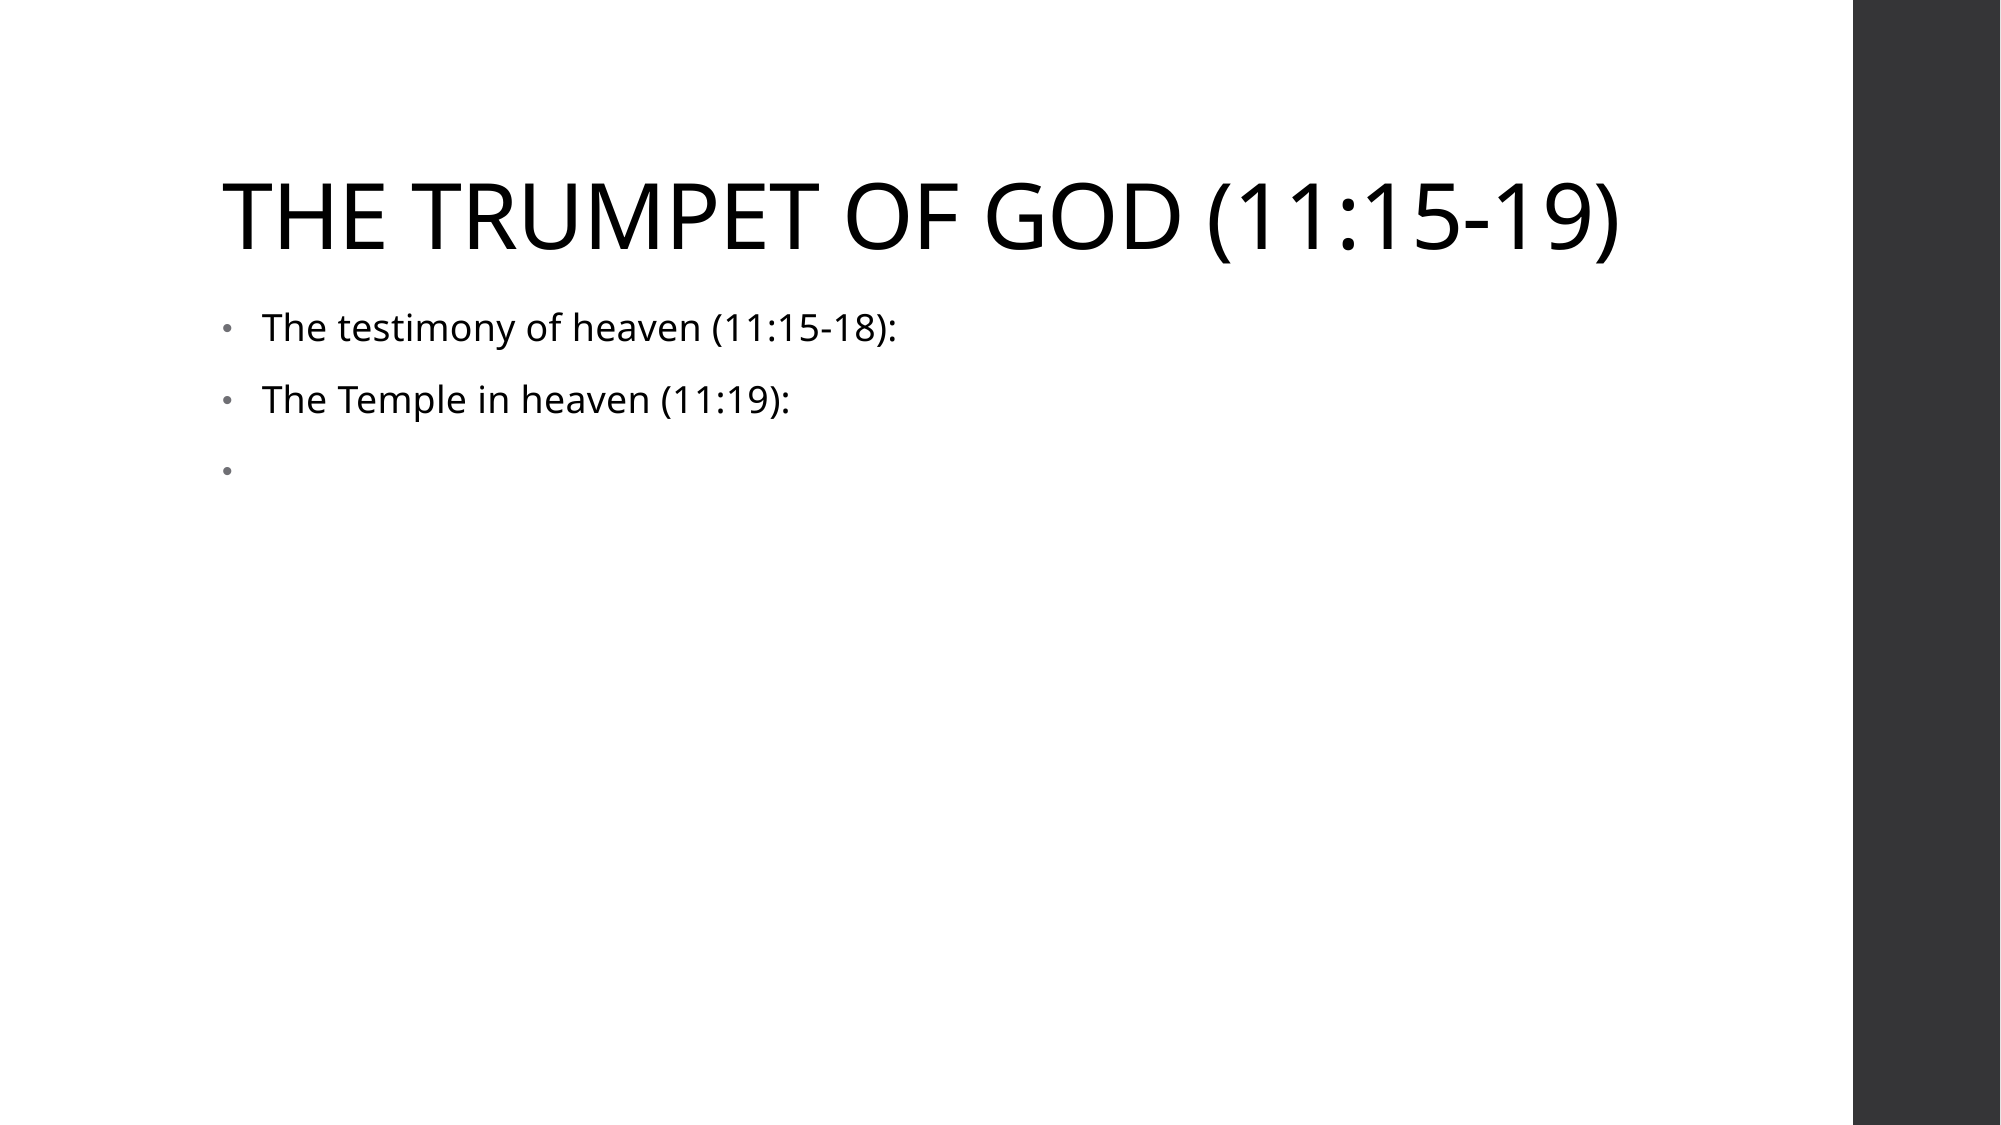

# THE TRUMPET OF GOD (11:15-19)
 The testimony of heaven (11:15-18):
 The Temple in heaven (11:19):